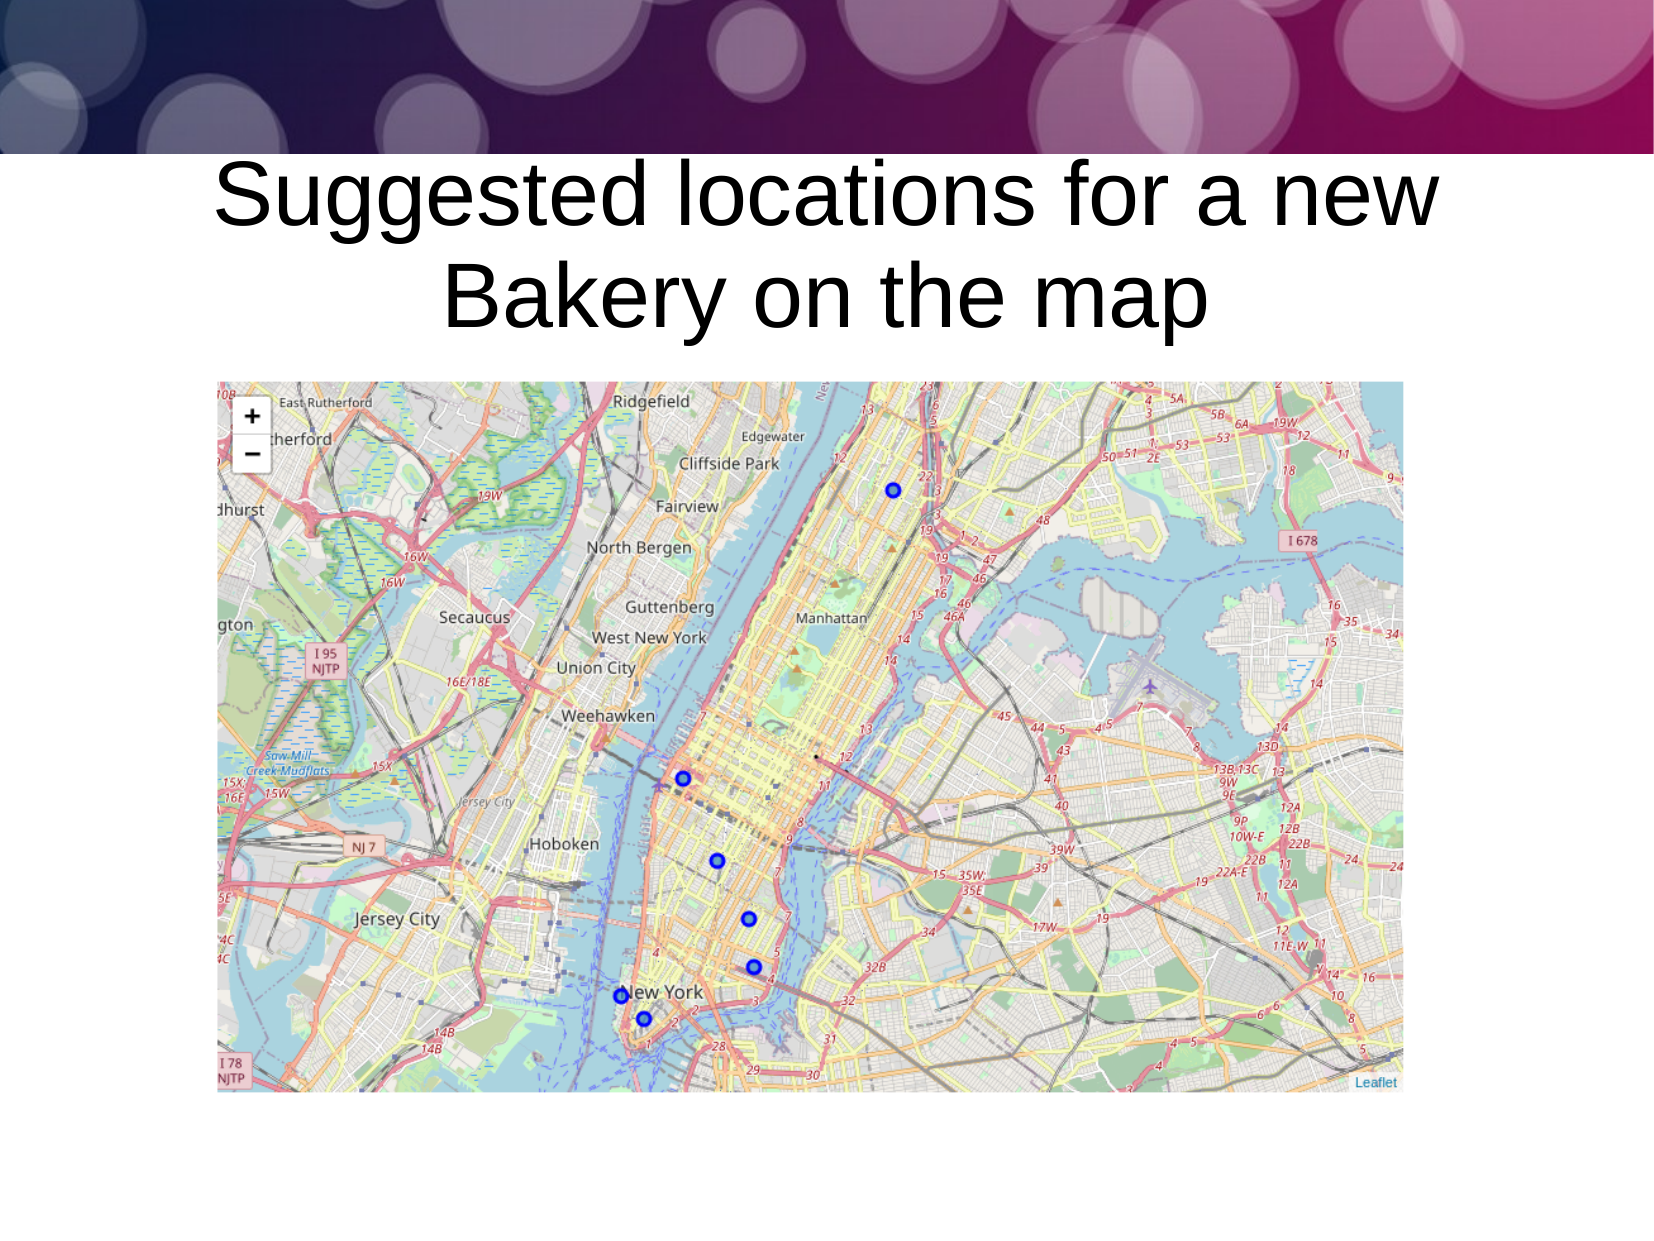

# Suggested locations for a new Bakery on the map